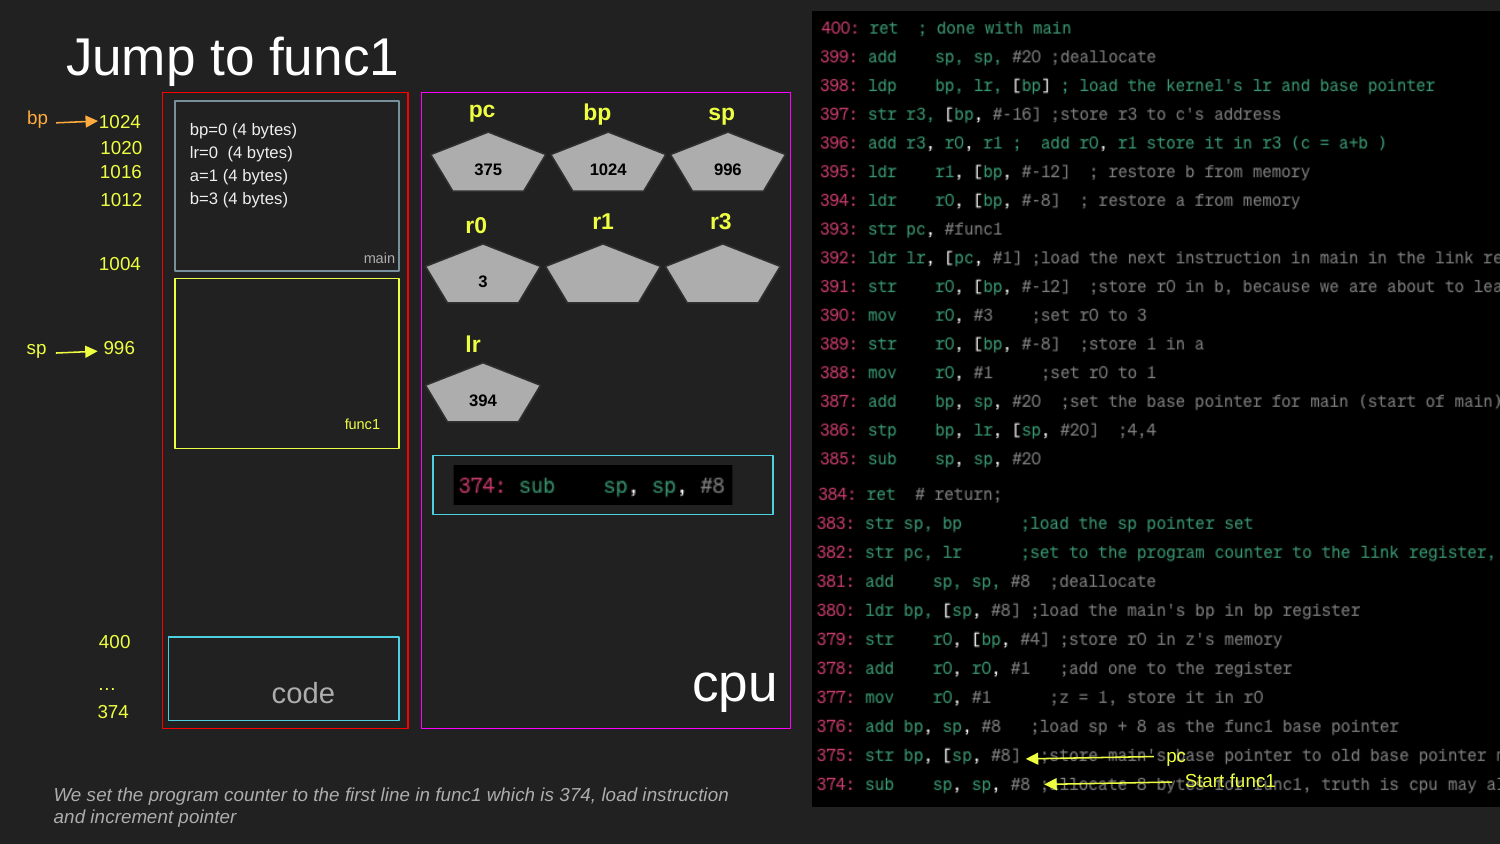

# Jump to func1
pc
bp
sp
bp
1024
bp=0 (4 bytes)
lr=0 (4 bytes)
a=1 (4 bytes)
b=3 (4 bytes)
1020
375
1024
996
1016
1012
r1
r3
r0
main
1004
3
lr
sp
996
394
func1
400
cpu
…
code
374
pc
Start func1
We set the program counter to the first line in func1 which is 374, load instruction and increment pointer